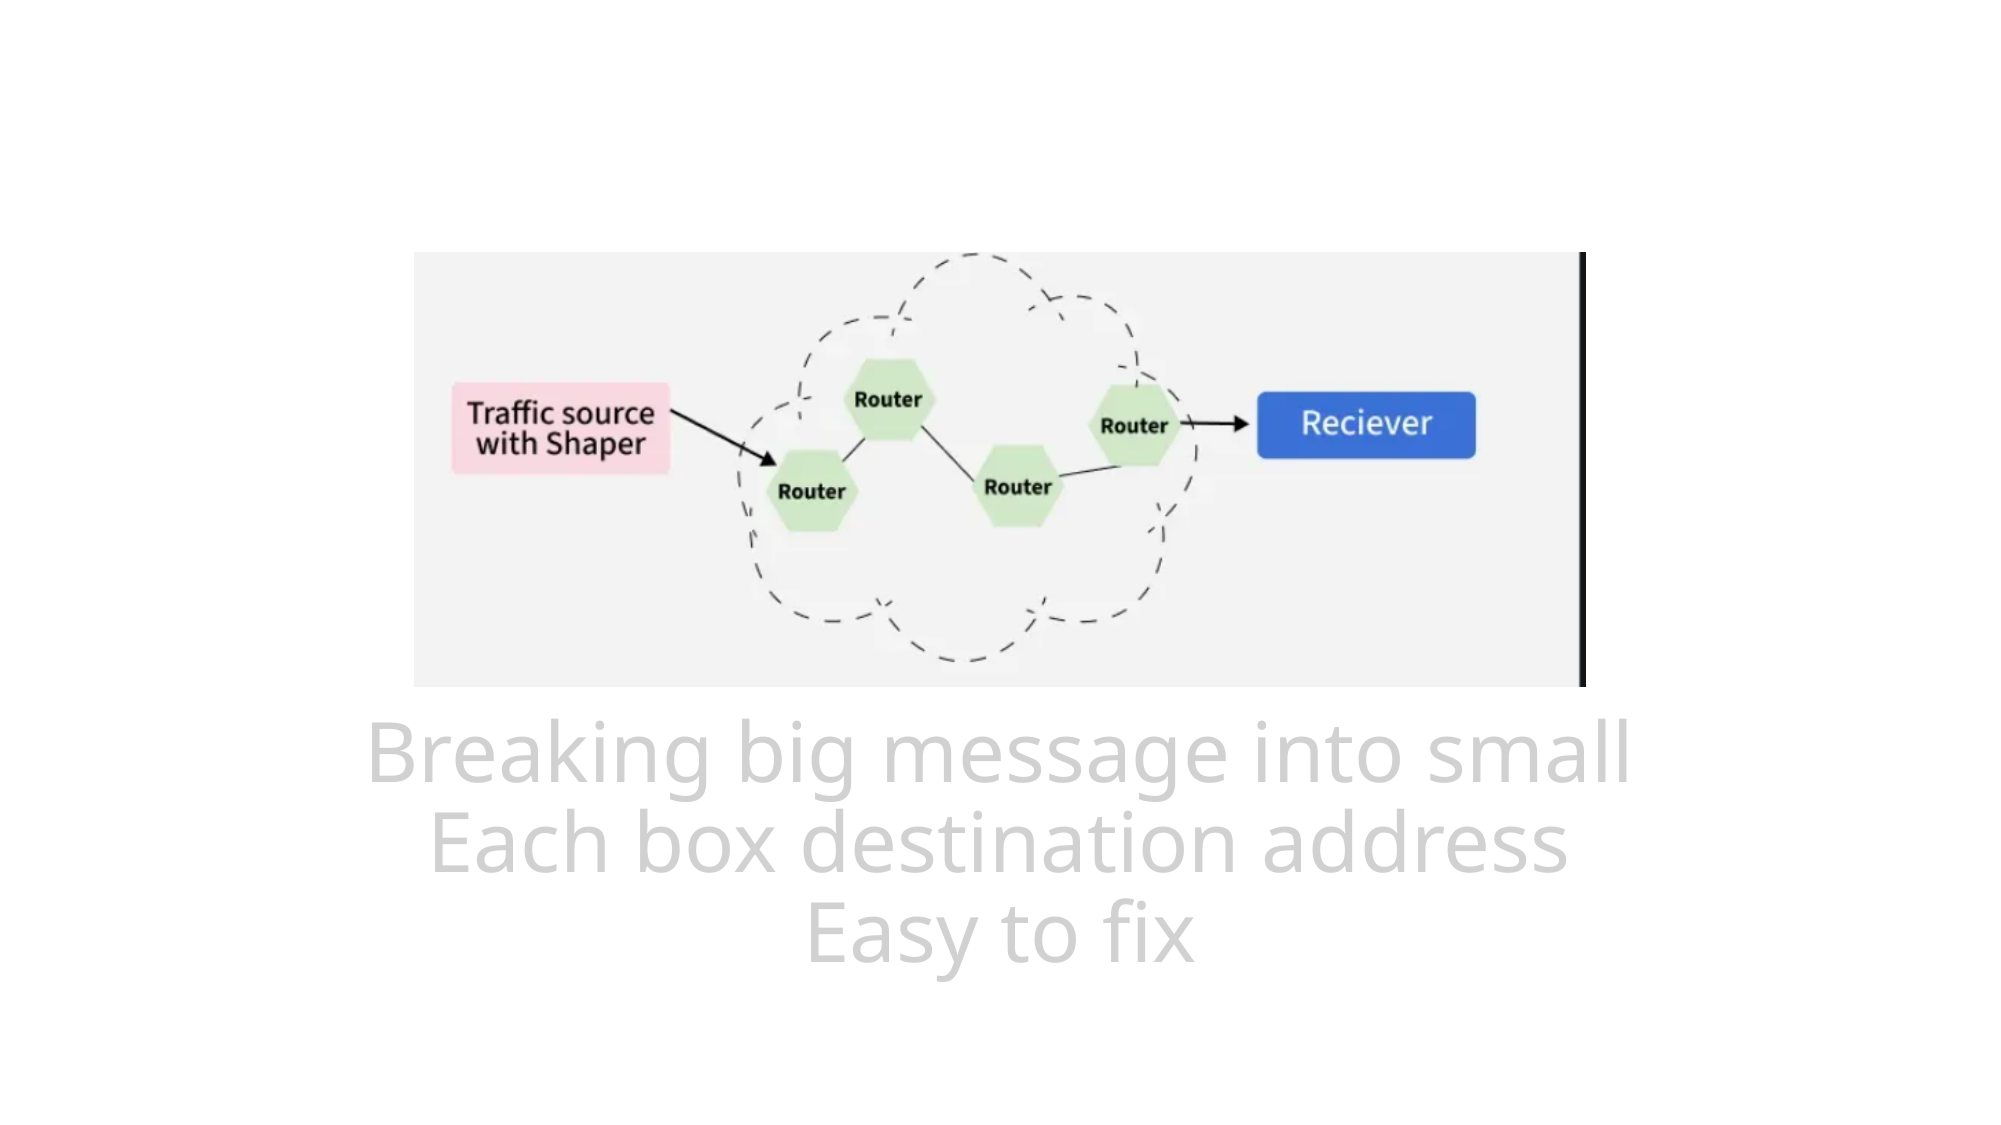

Packetizing
Breaking big message into small
Each box destination address
Easy to fix